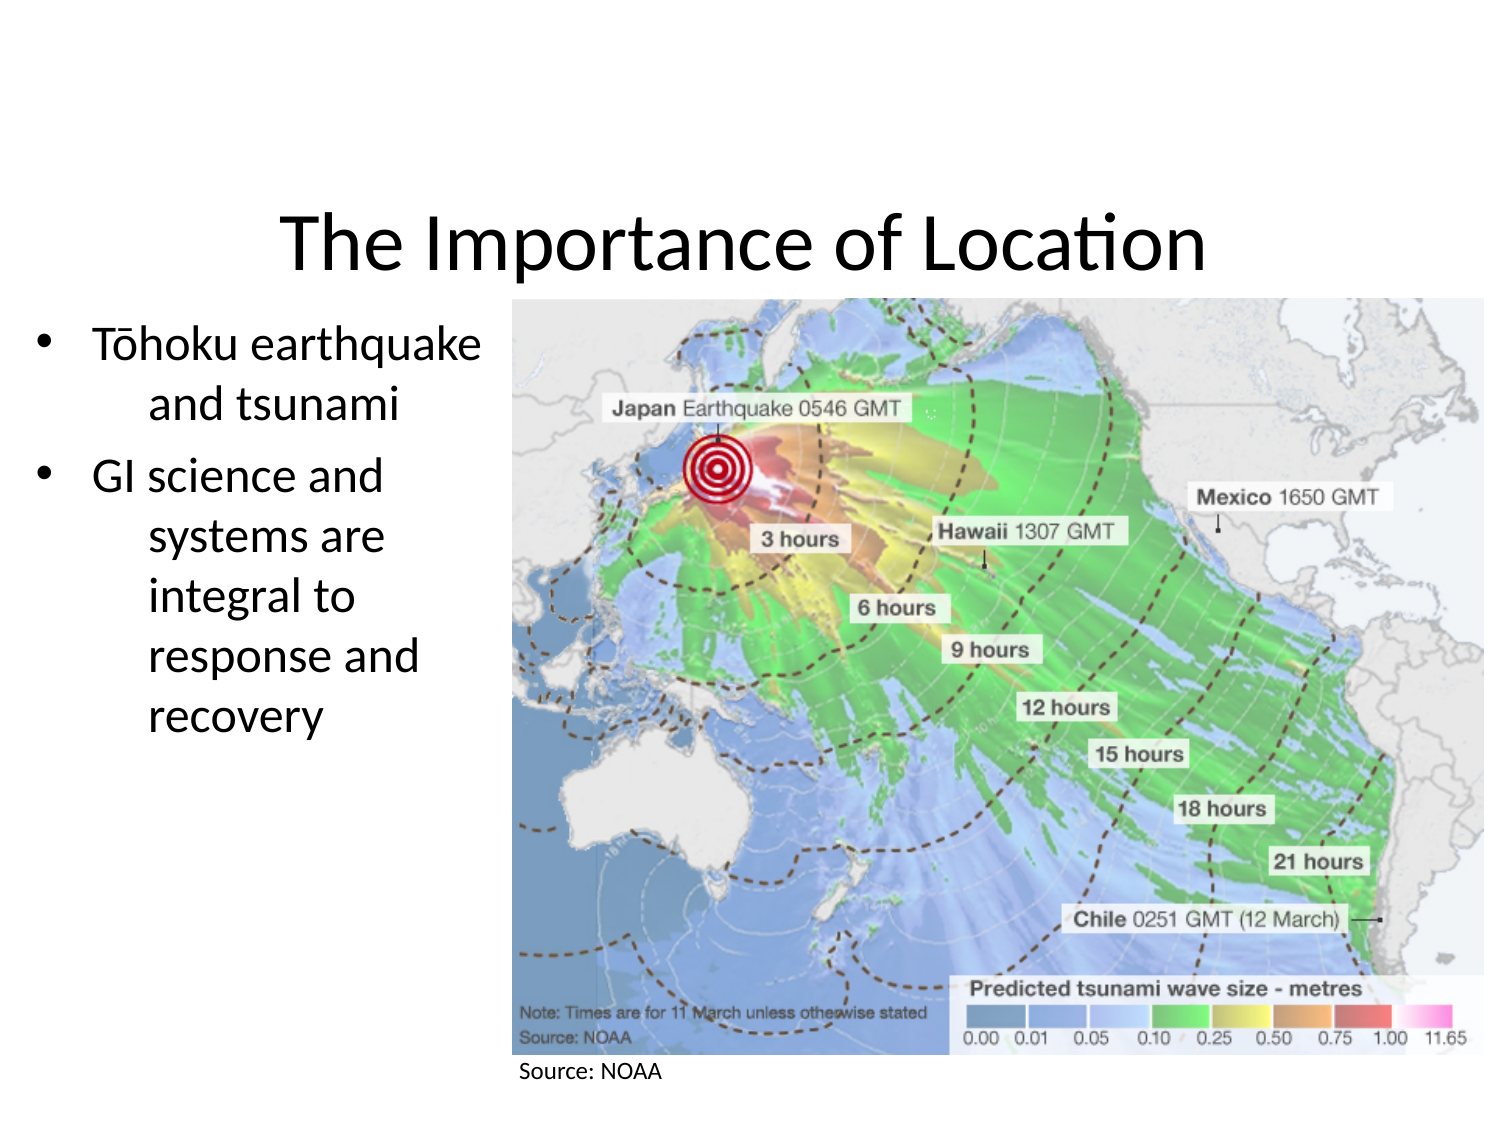

The Importance of Location
# Tōhoku earthquake and tsunami
GI science and systems are integral to response and recovery
Source: NOAA